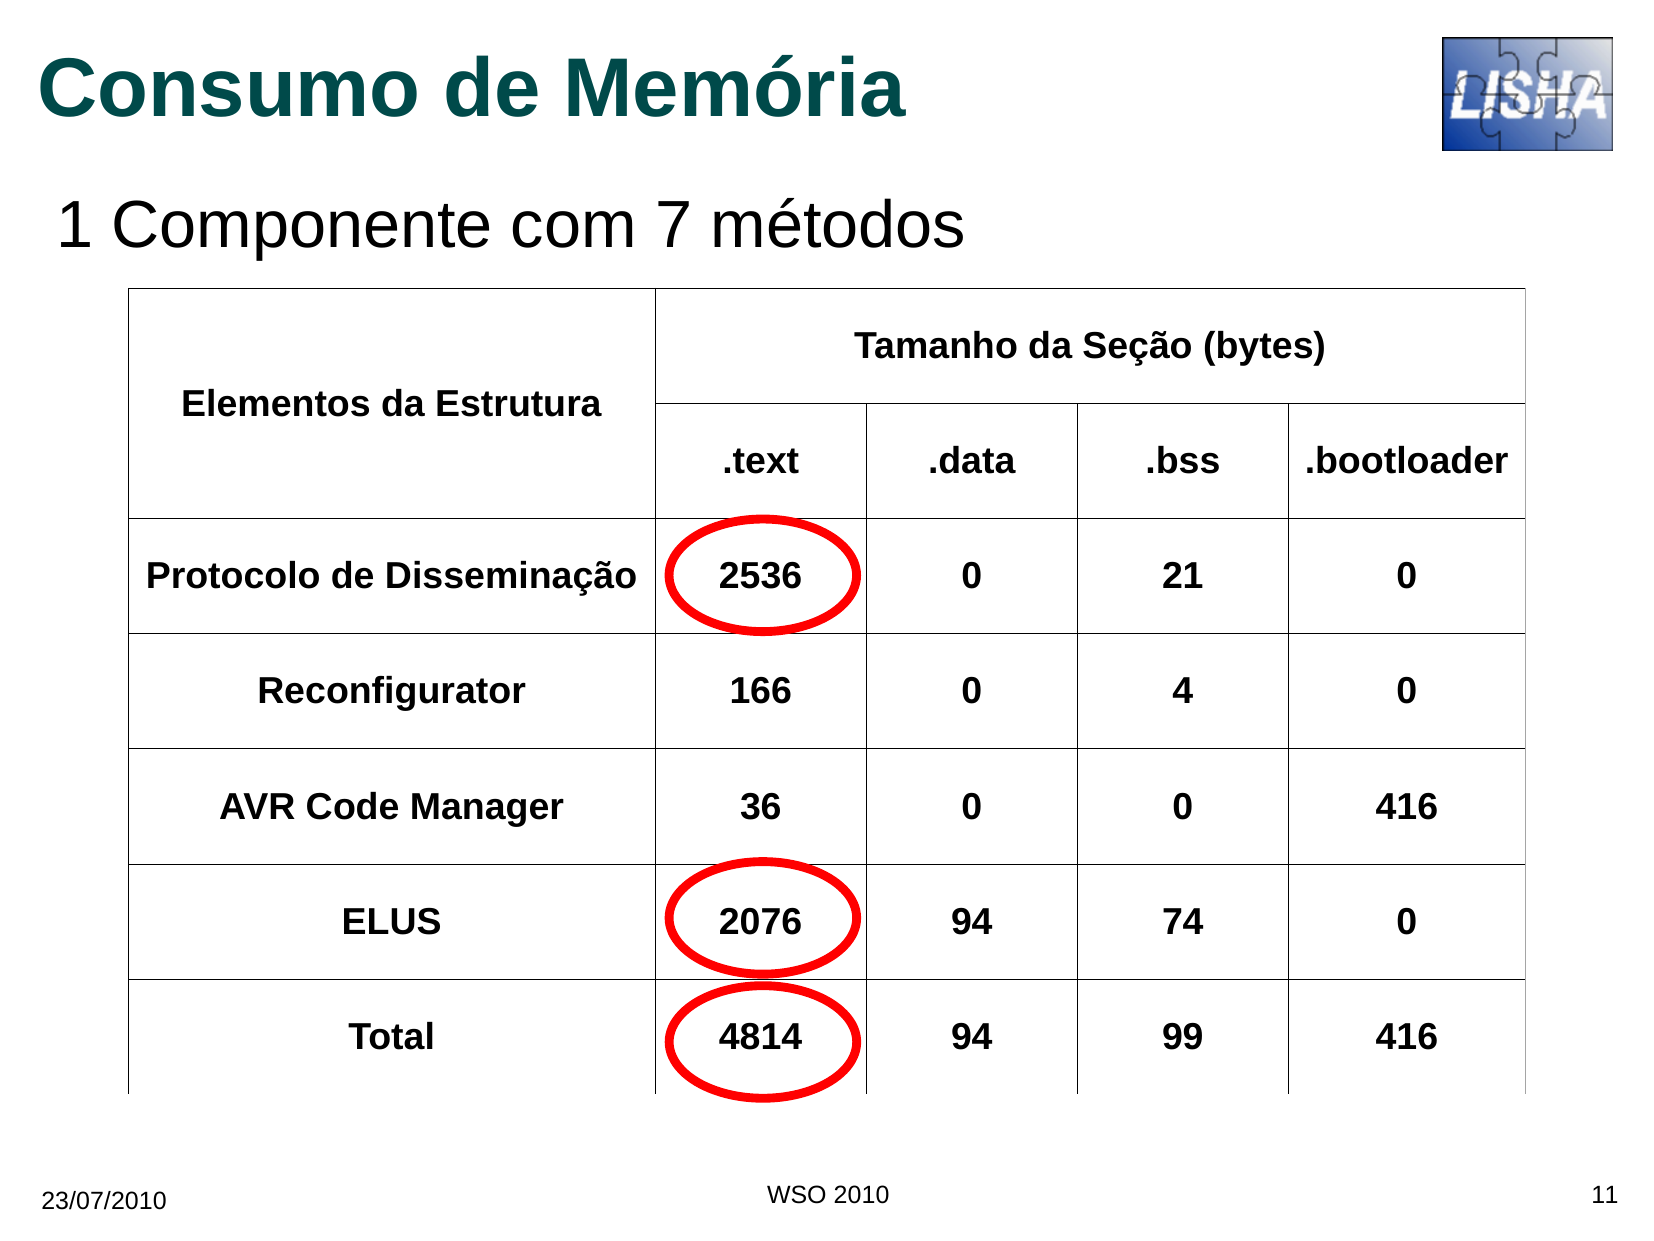

# Consumo de Memória
 1 Componente com 7 métodos